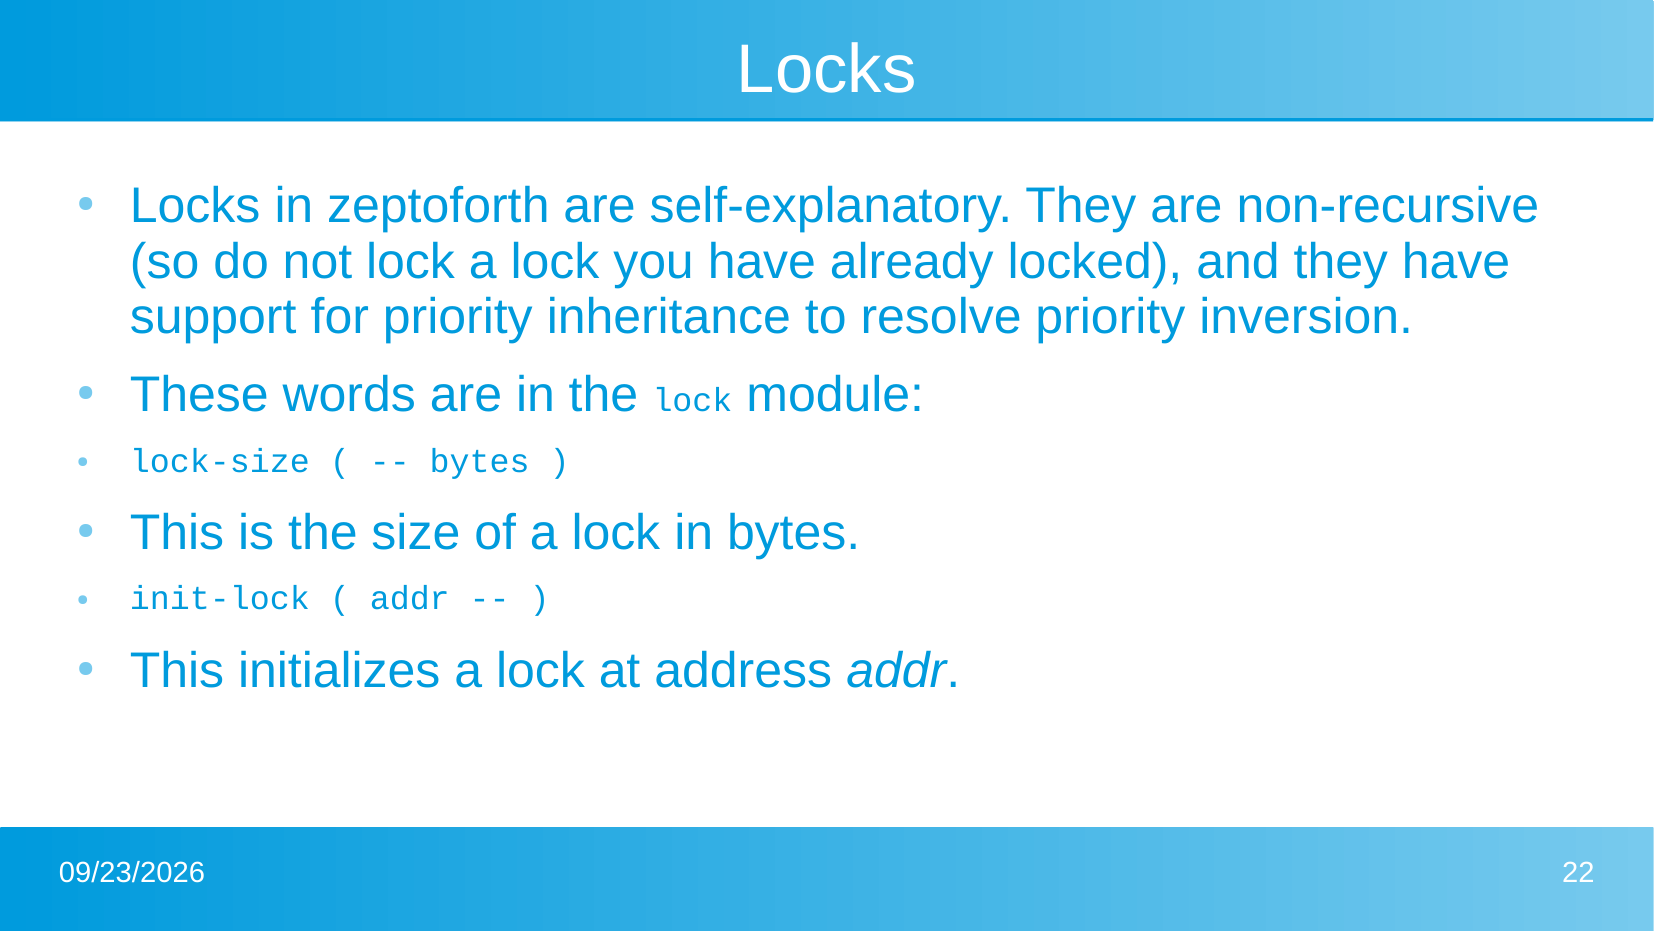

# Locks
Locks in zeptoforth are self-explanatory. They are non-recursive (so do not lock a lock you have already locked), and they have support for priority inheritance to resolve priority inversion.
These words are in the lock module:
lock-size ( -- bytes )
This is the size of a lock in bytes.
init-lock ( addr -- )
This initializes a lock at address addr.
22